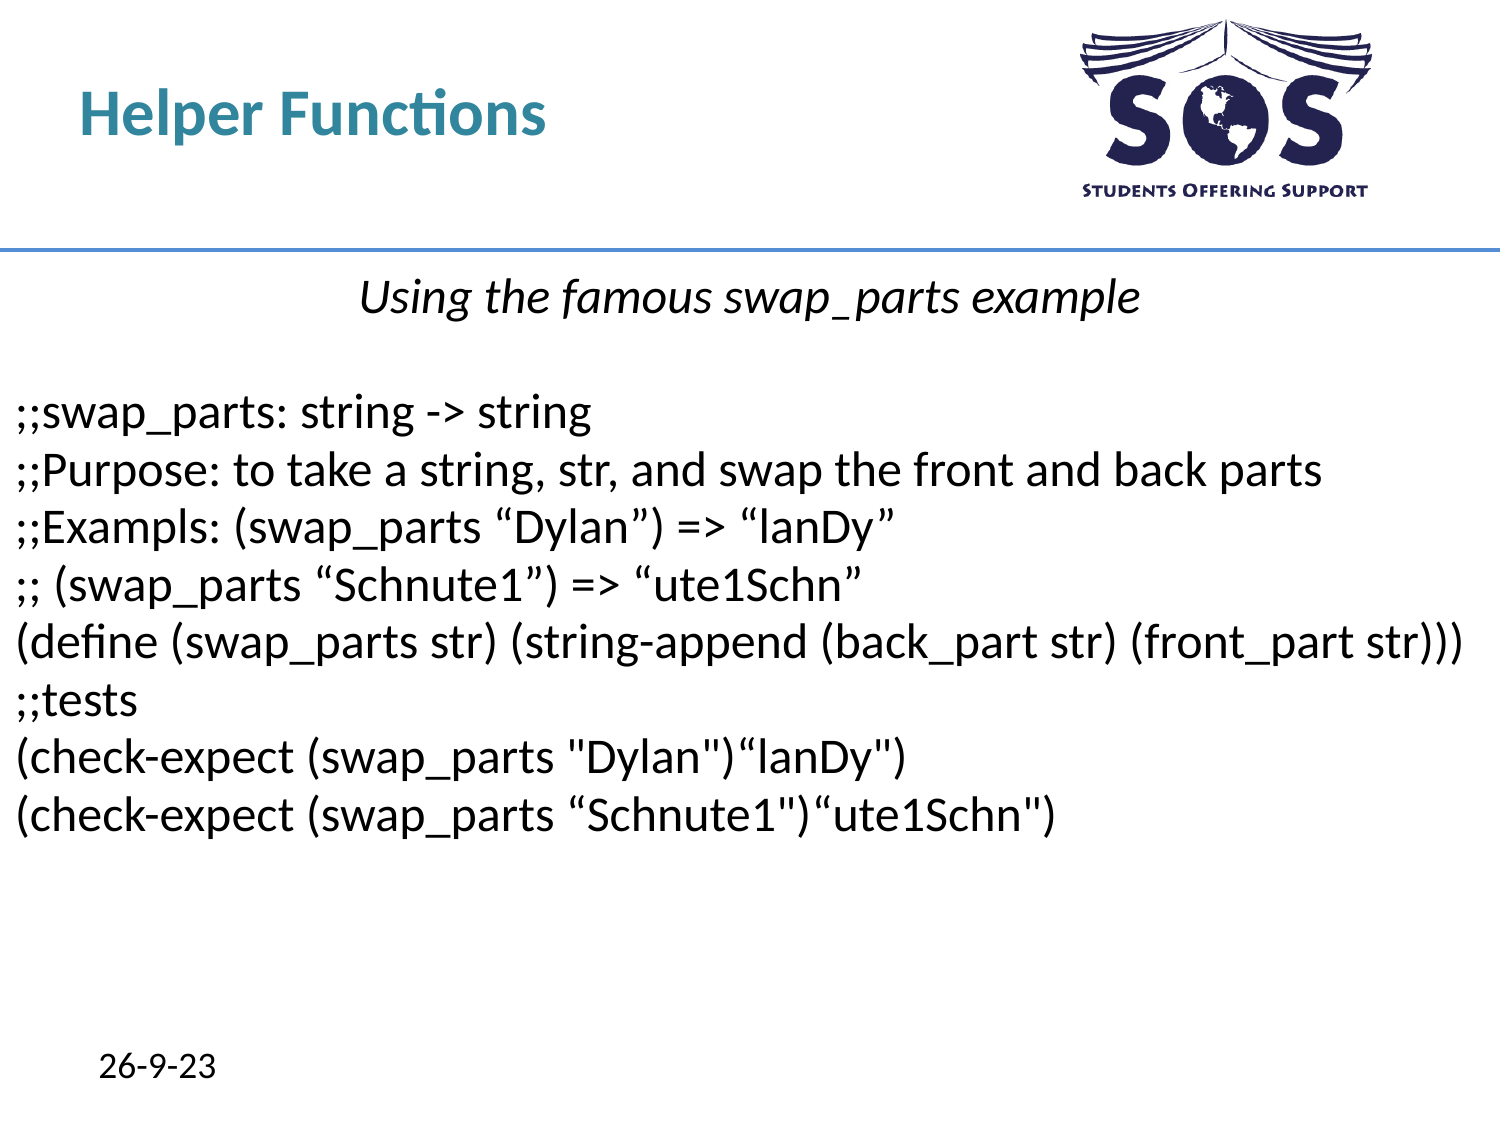

# Helper Functions
Using the famous swap_parts example
;;swap_parts: string -> string
;;Purpose: to take a string, str, and swap the front and back parts
;;Exampls: (swap_parts “Dylan”) => “lanDy”
;; (swap_parts “Schnute1”) => “ute1Schn”
(define (swap_parts str) (string-append (back_part str) (front_part str)))
;;tests
(check-expect (swap_parts "Dylan")“lanDy")
(check-expect (swap_parts “Schnute1")“ute1Schn")